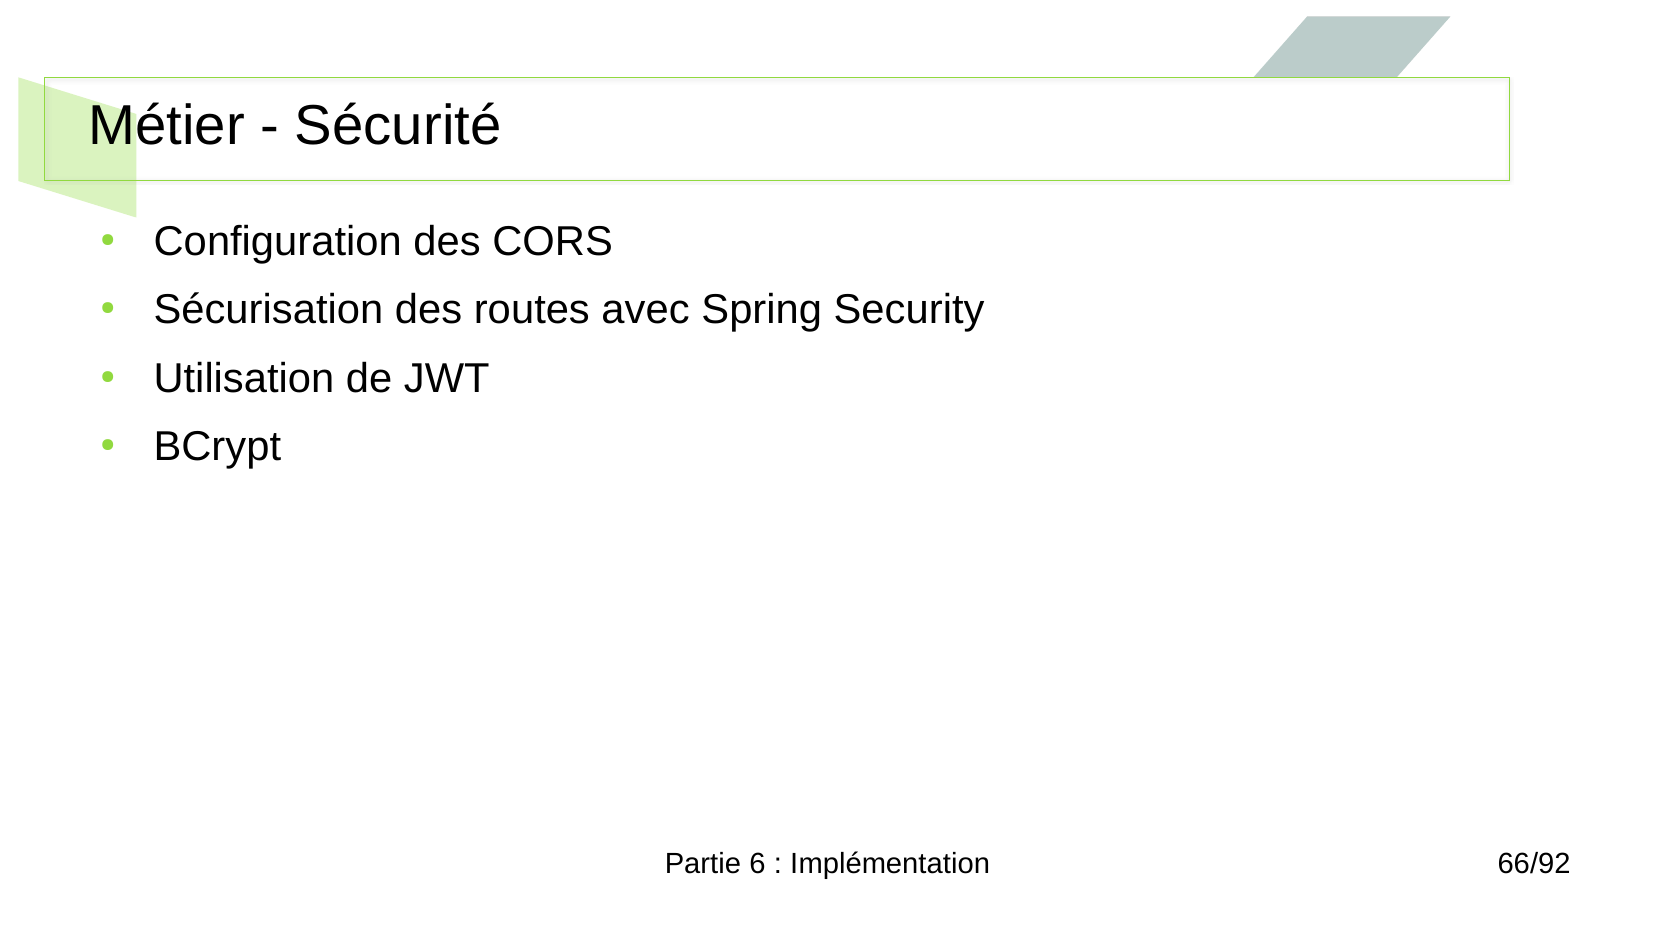

# Métier - Sécurité
Configuration des CORS
Sécurisation des routes avec Spring Security
Utilisation de JWT
BCrypt
Partie 6 : Implémentation
66